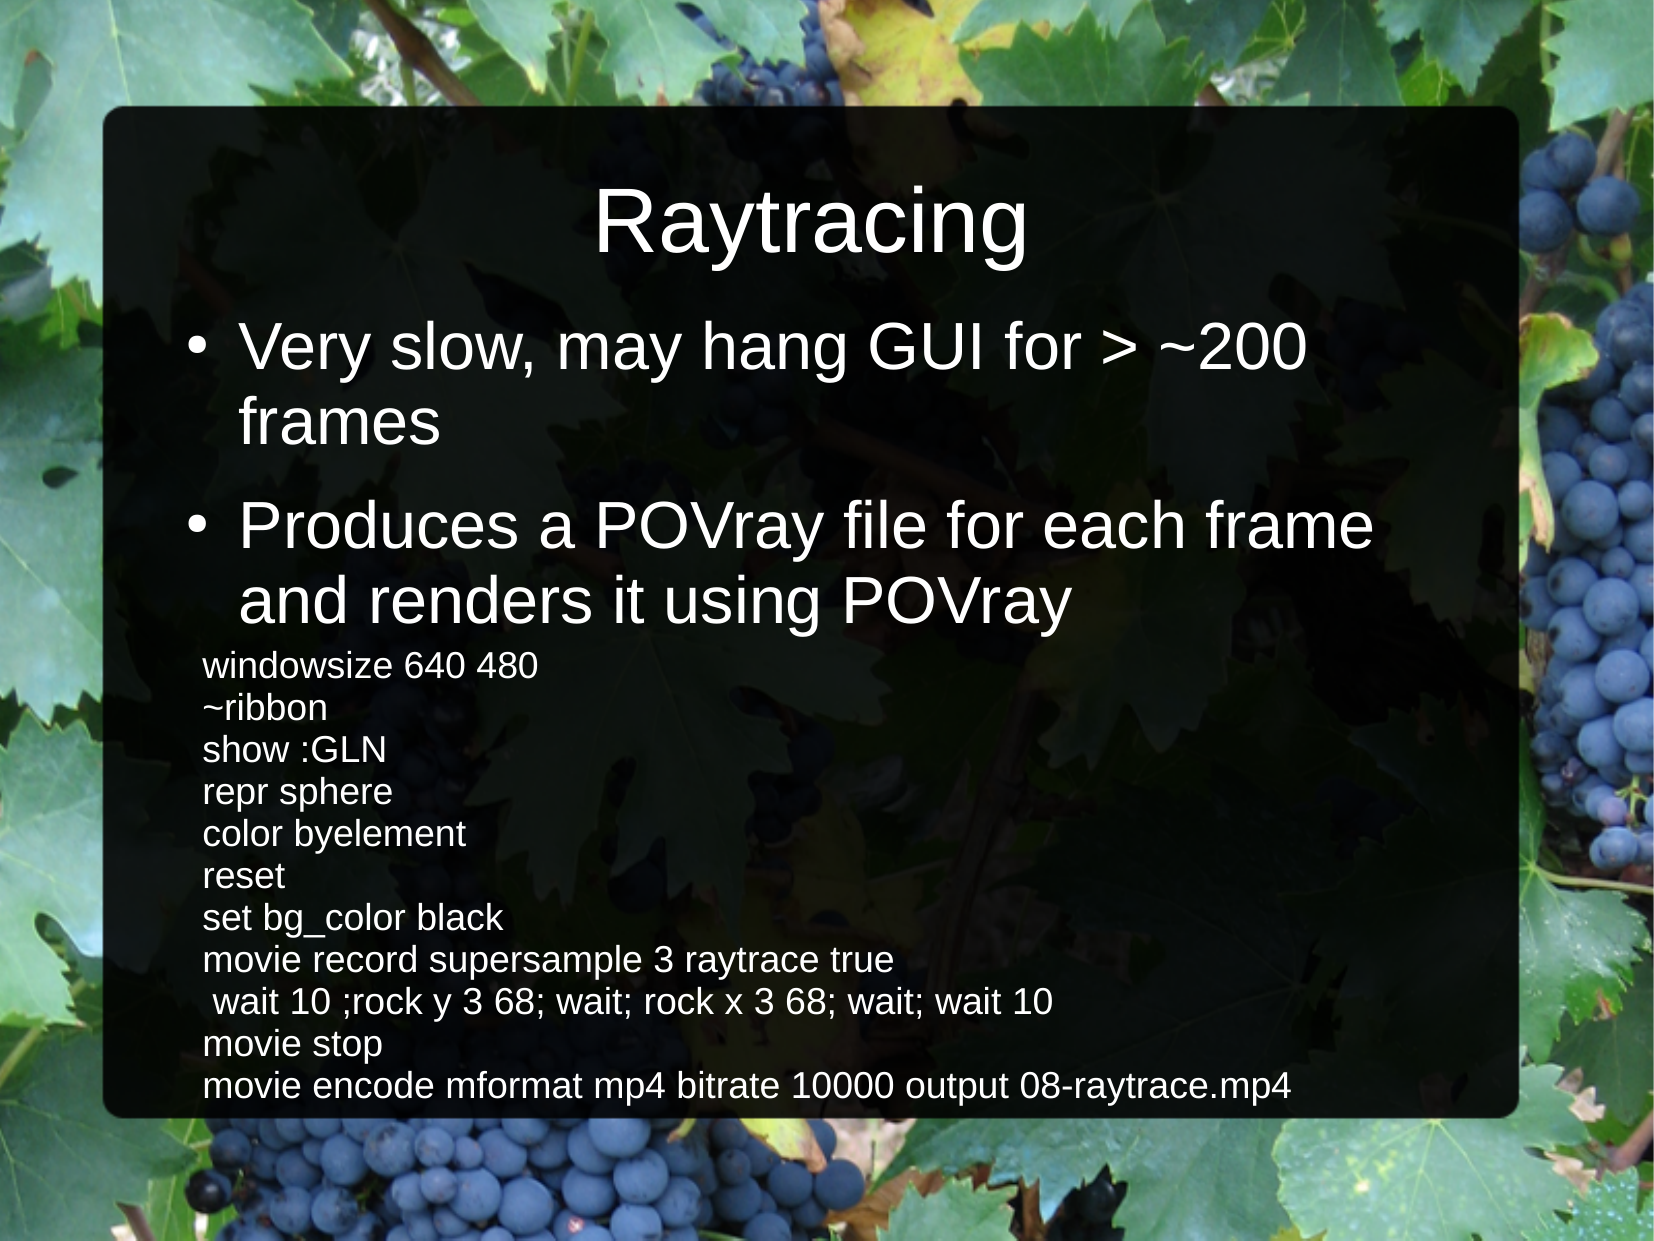

# Raytracing
Very slow, may hang GUI for > ~200 frames
Produces a POVray file for each frame and renders it using POVray
windowsize 640 480
~ribbon
show :GLN
repr sphere
color byelement
reset
set bg_color black
movie record supersample 3 raytrace true
 wait 10 ;rock y 3 68; wait; rock x 3 68; wait; wait 10
movie stop
movie encode mformat mp4 bitrate 10000 output 08-raytrace.mp4